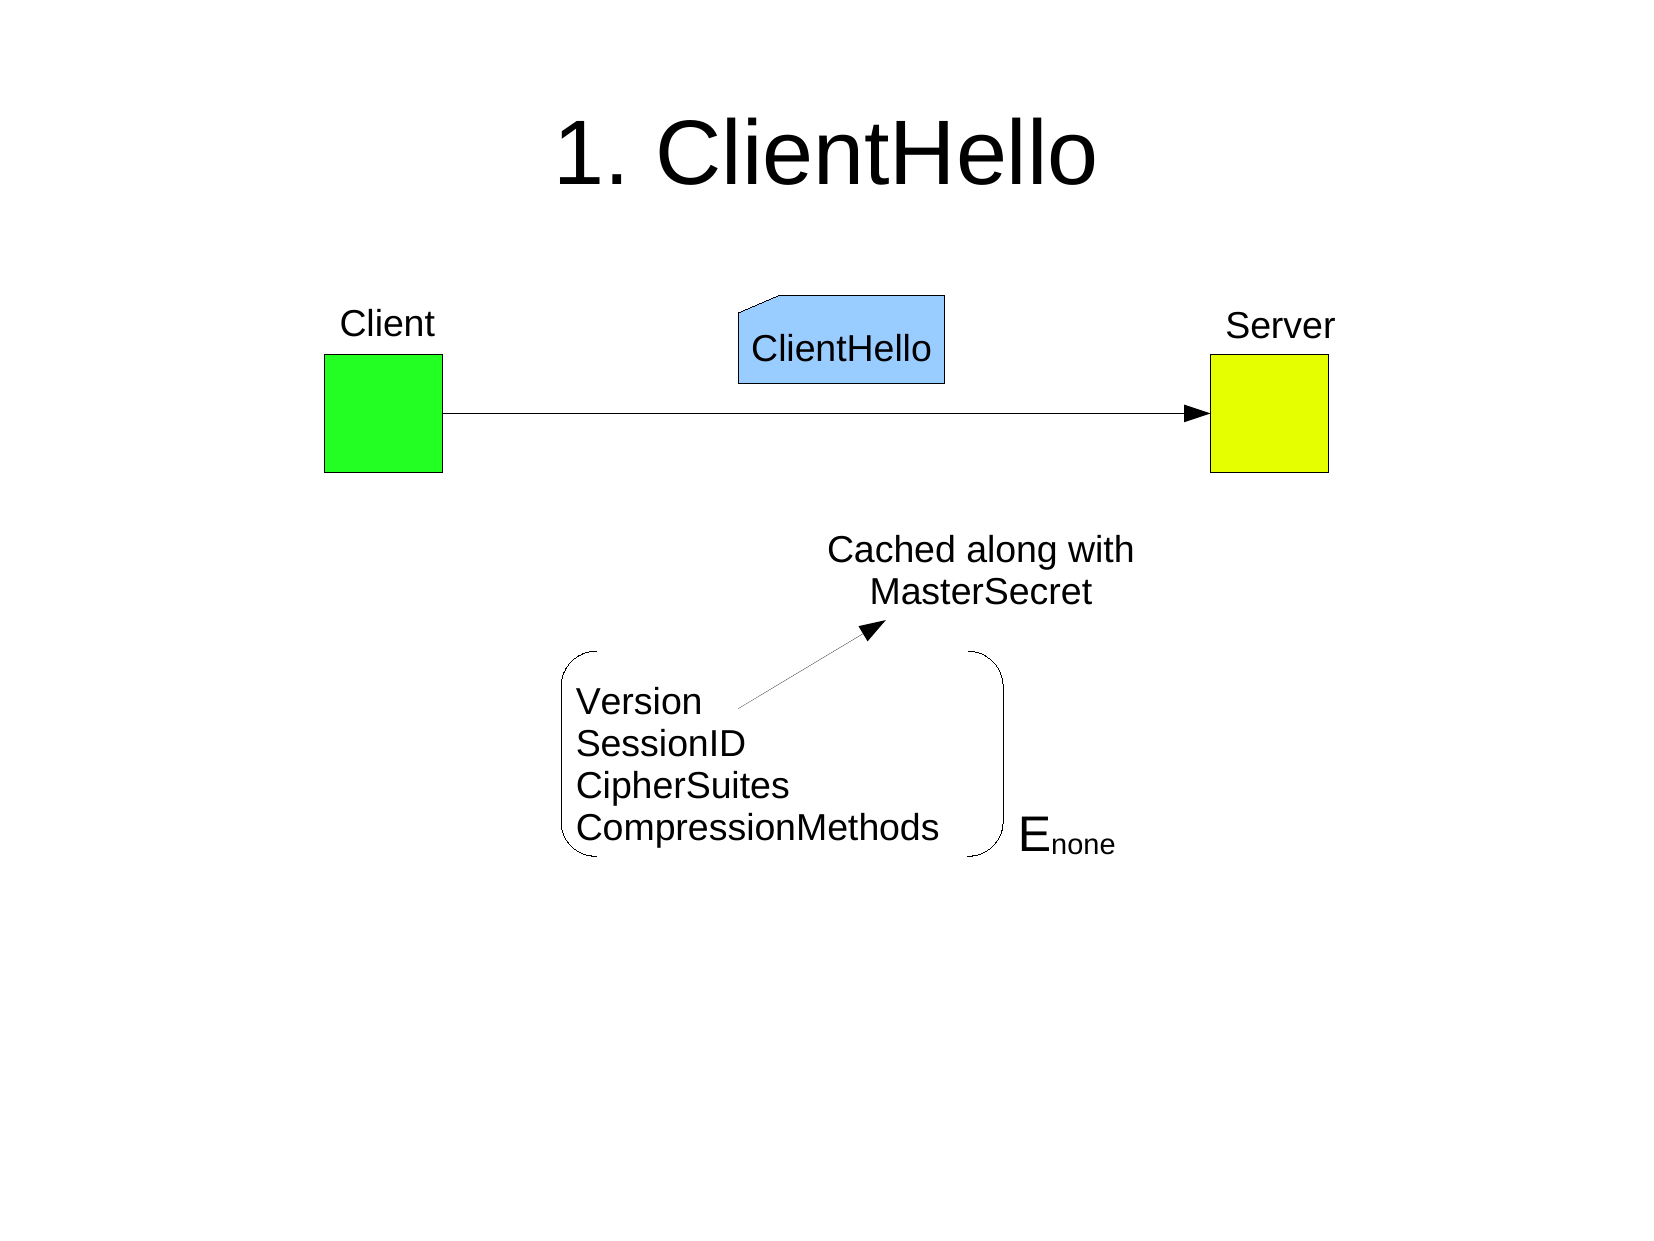

# 1. ClientHello
Client
ClientHello
Server
Cached along with
MasterSecret
Version
SessionID
CipherSuites
CompressionMethods
Enone